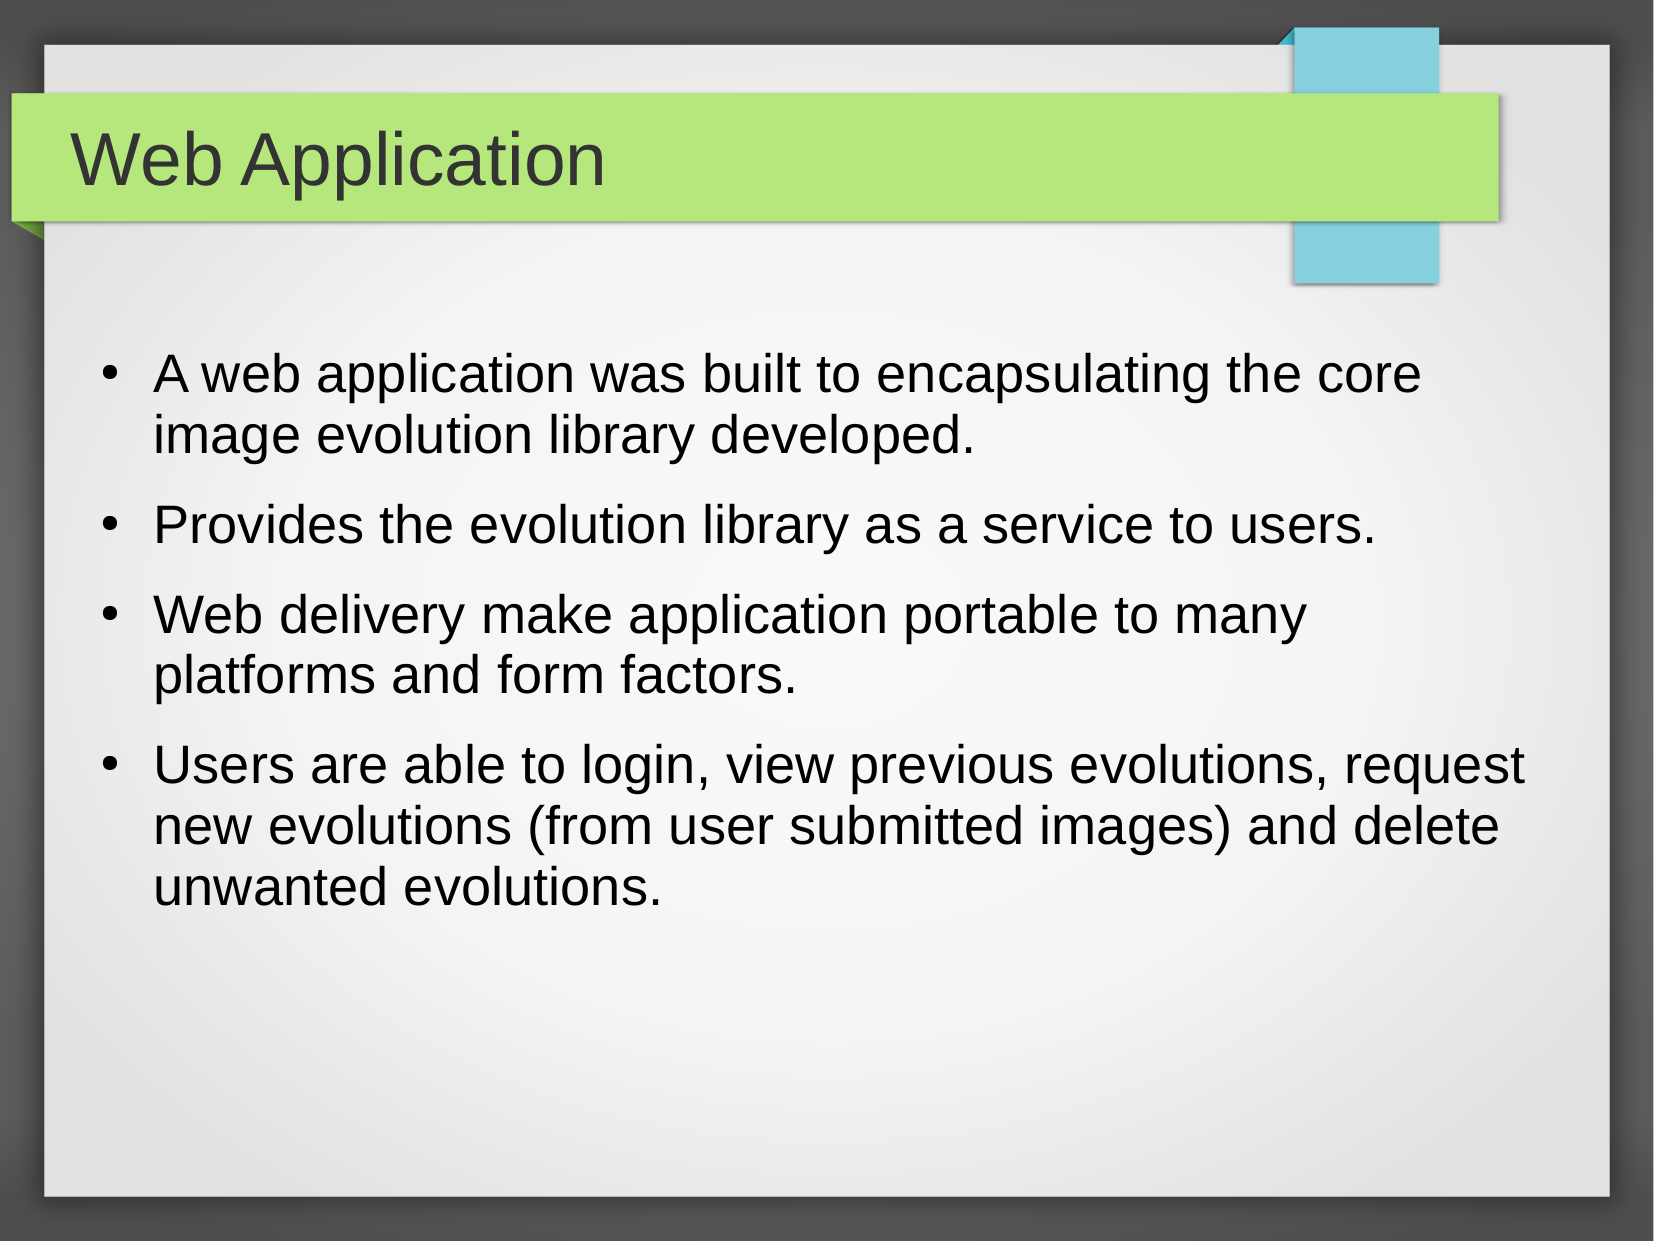

# Web Application
A web application was built to encapsulating the core image evolution library developed.
Provides the evolution library as a service to users.
Web delivery make application portable to many platforms and form factors.
Users are able to login, view previous evolutions, request new evolutions (from user submitted images) and delete unwanted evolutions.